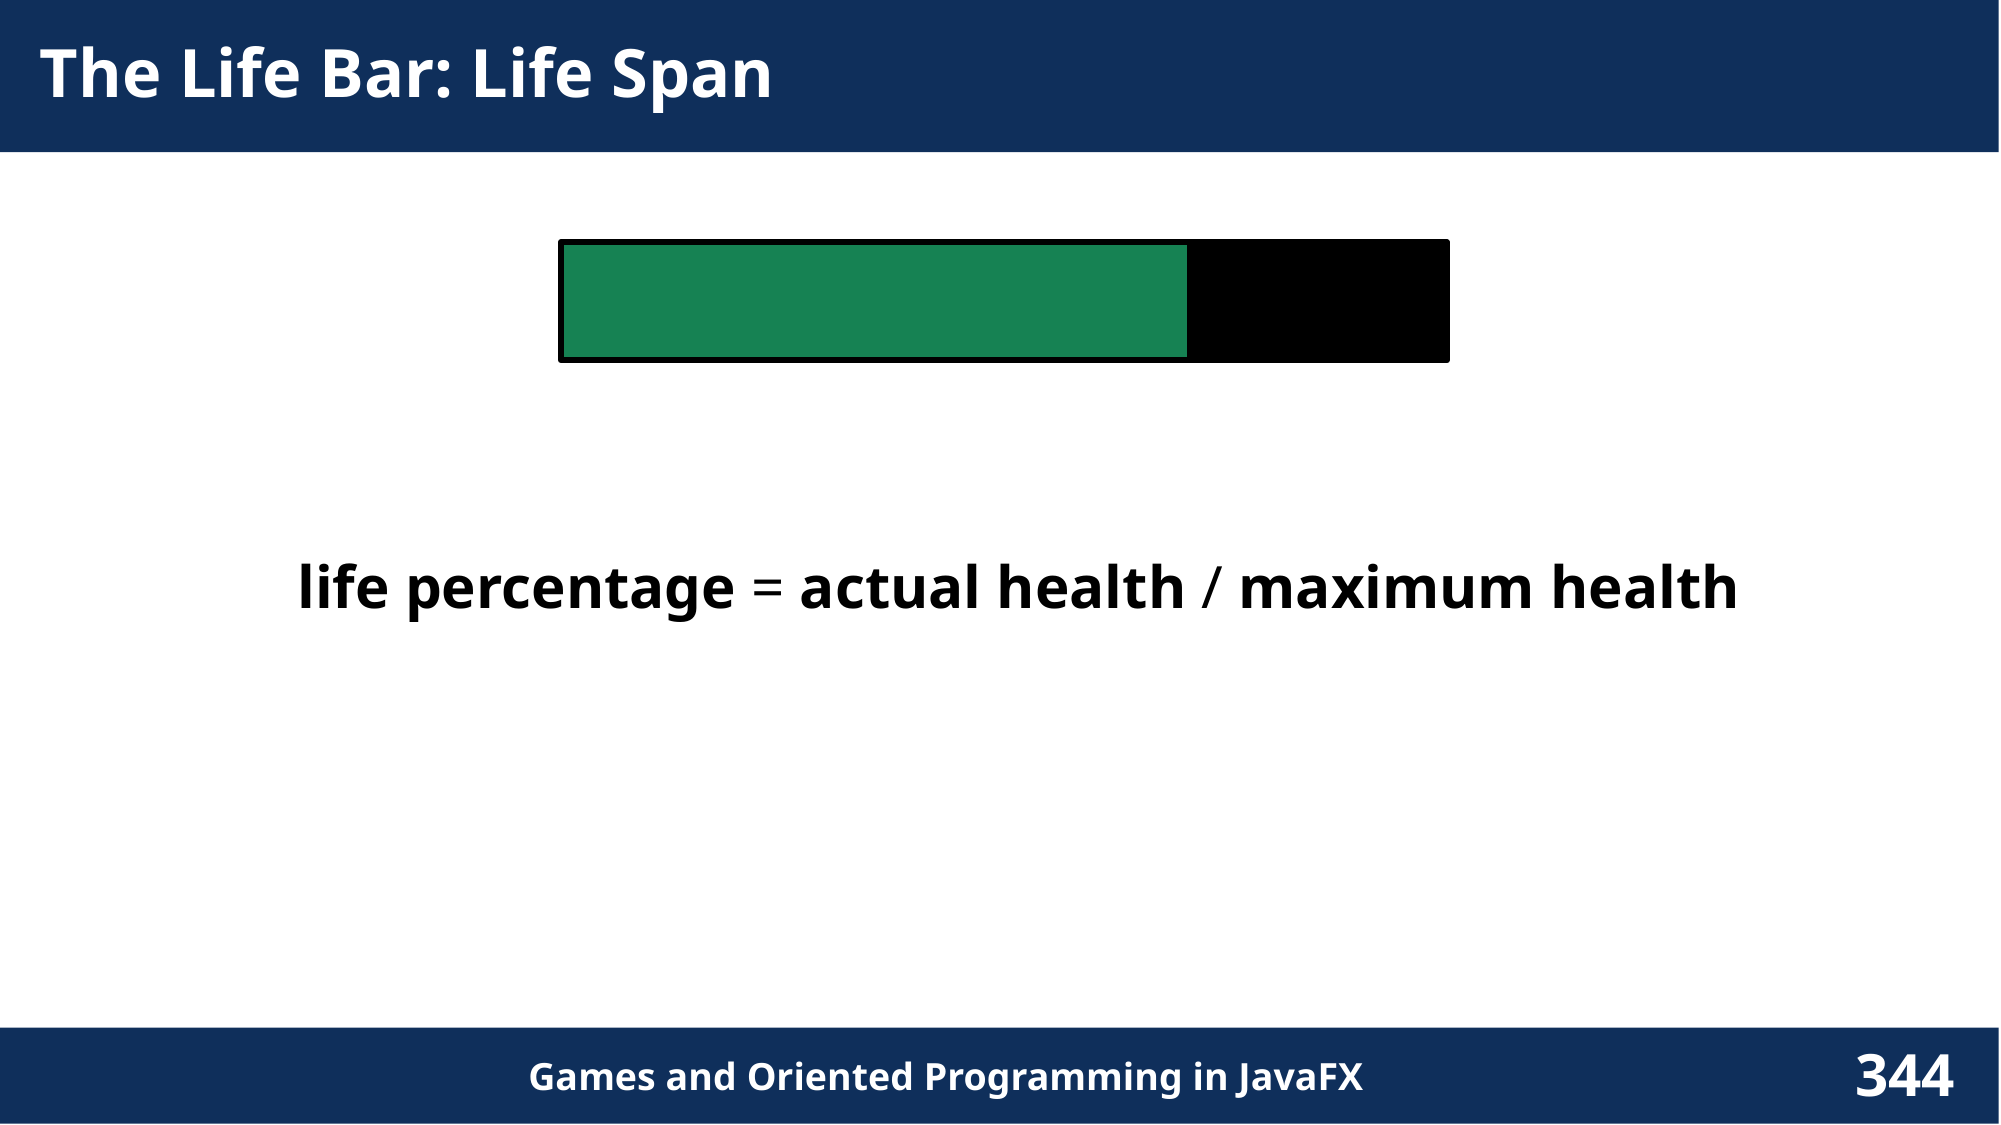

The Life Bar: Life Span
life percentage = actual health / maximum health